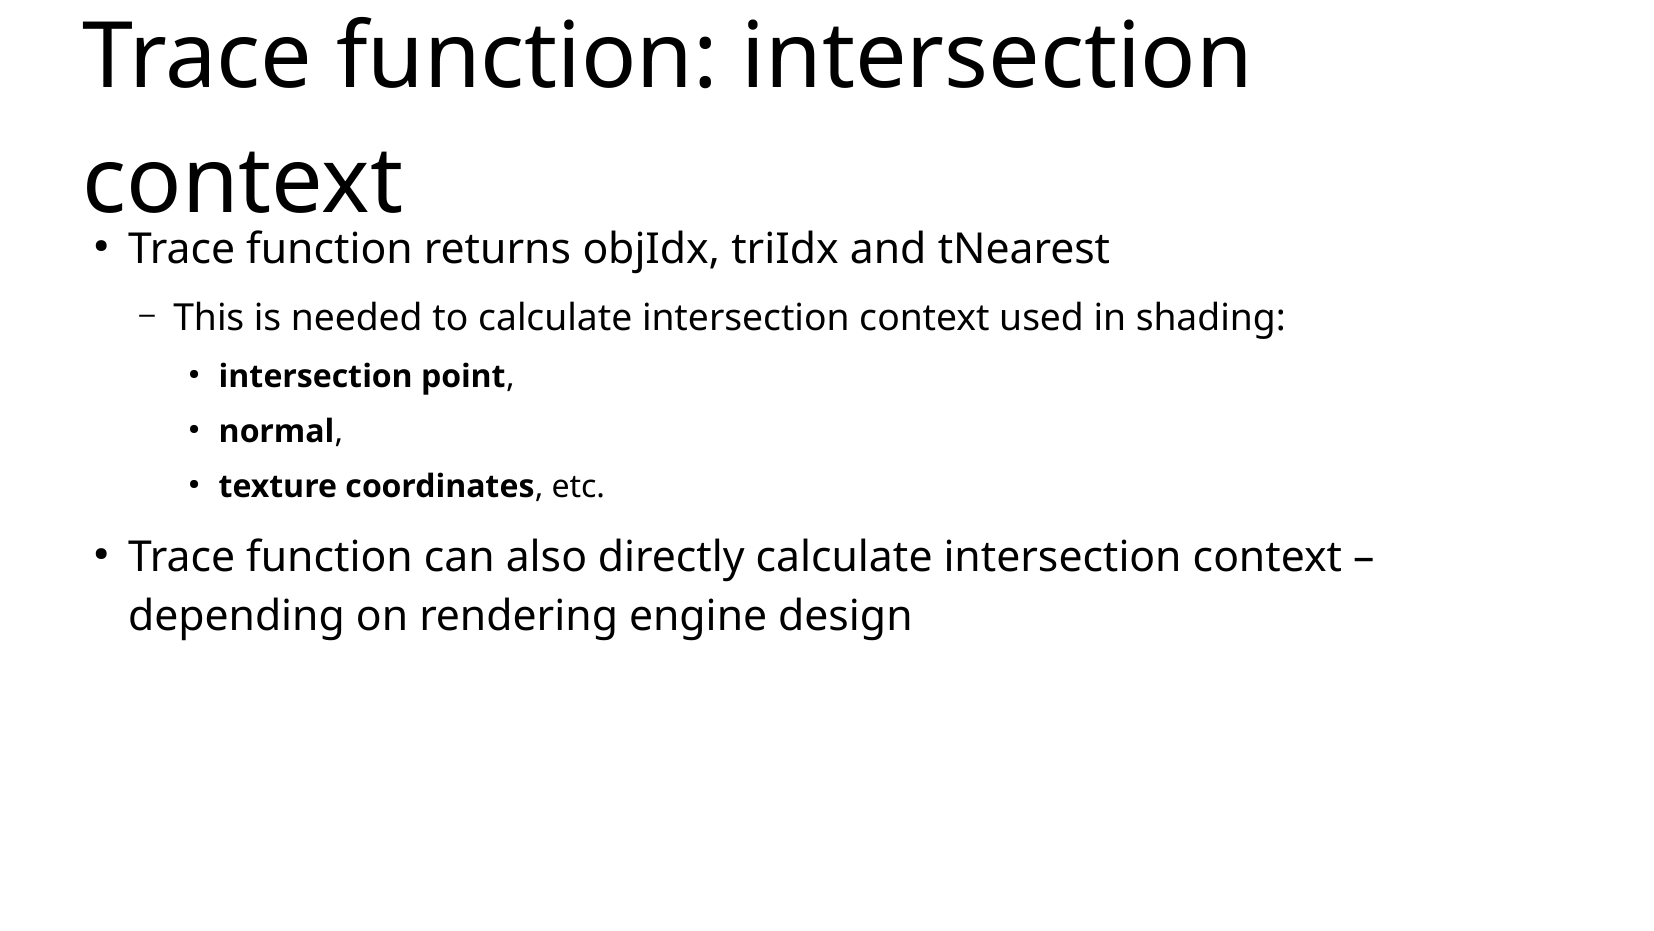

# Trace function: intersection context
Trace function returns objIdx, triIdx and tNearest
This is needed to calculate intersection context used in shading:
intersection point,
normal,
texture coordinates, etc.
Trace function can also directly calculate intersection context – depending on rendering engine design